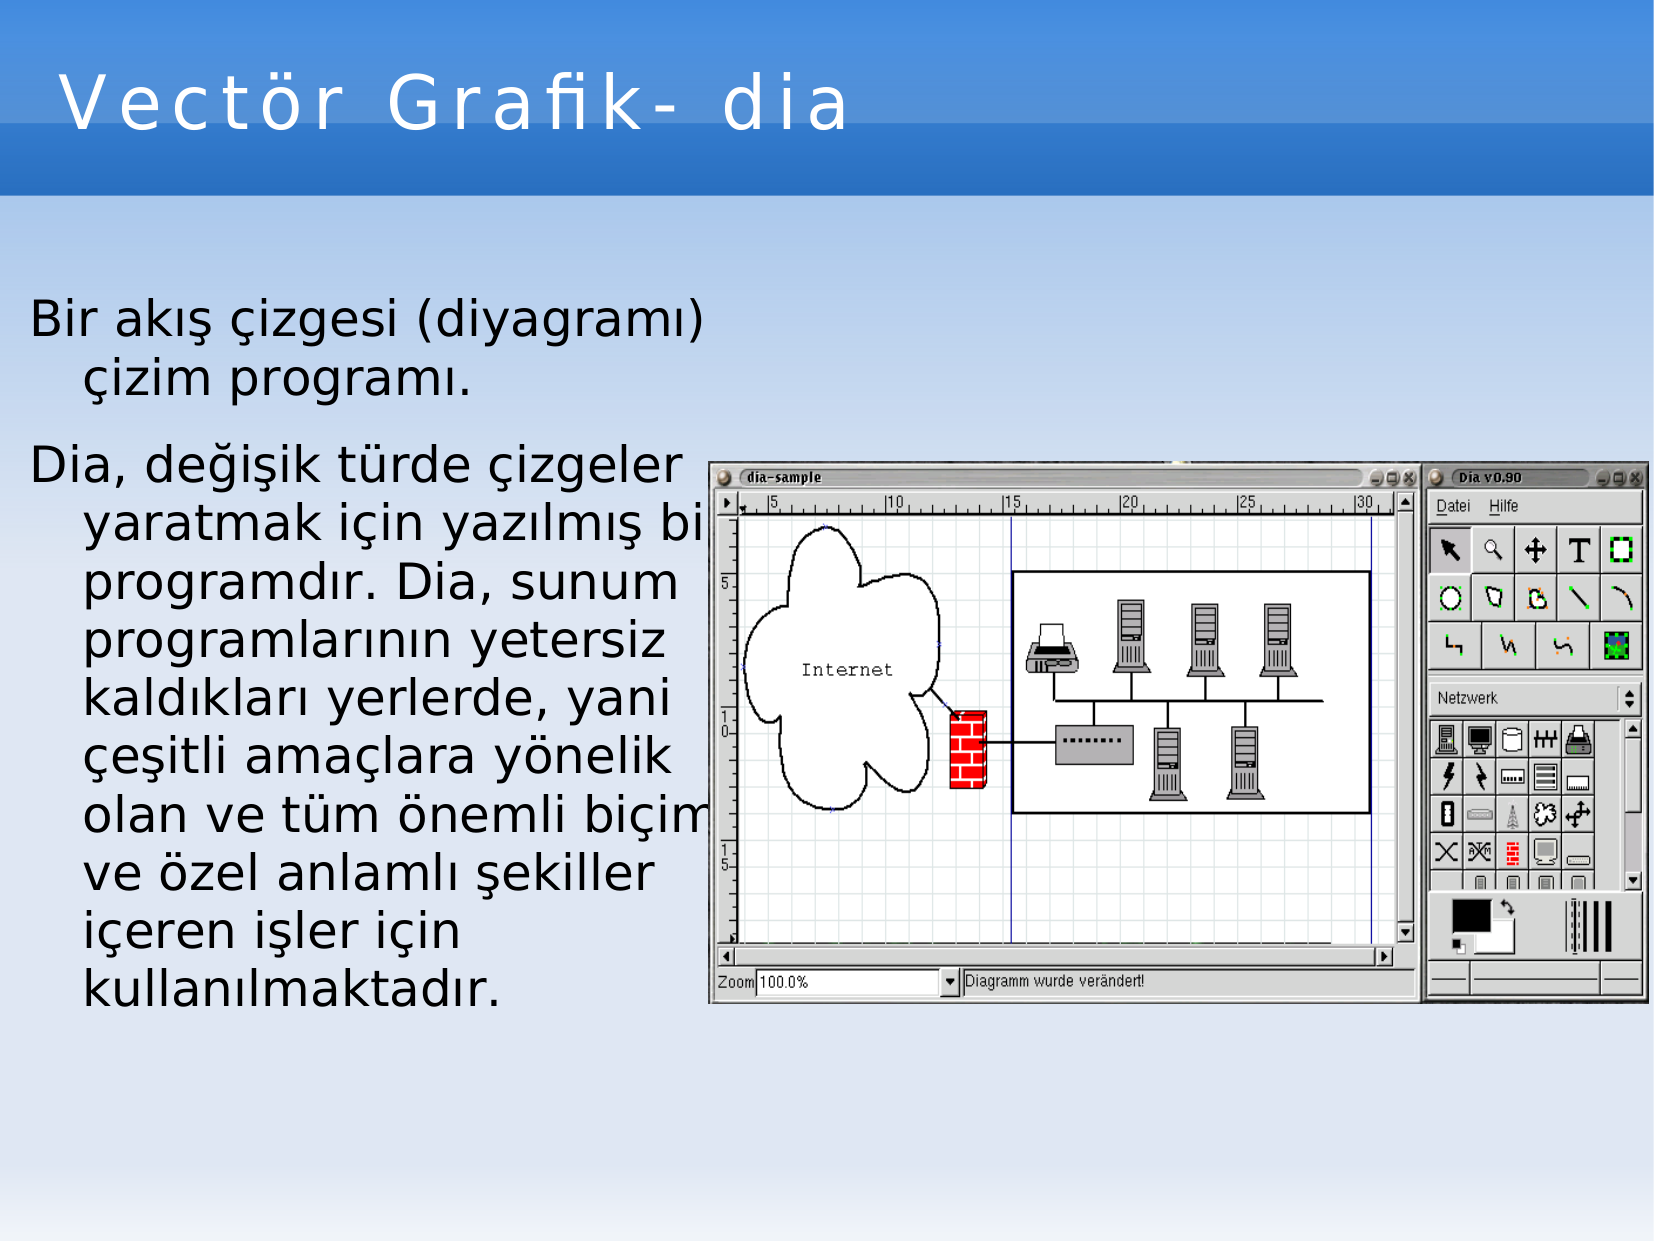

# Vectör Grafik- dia
Bir akış çizgesi (diyagramı) çizim programı.
Dia, değişik türde çizgeler yaratmak için yazılmış bir programdır. Dia, sunum programlarının yetersiz kaldıkları yerlerde, yani çeşitli amaçlara yönelik olan ve tüm önemli biçim ve özel anlamlı şekiller içeren işler için kullanılmaktadır.